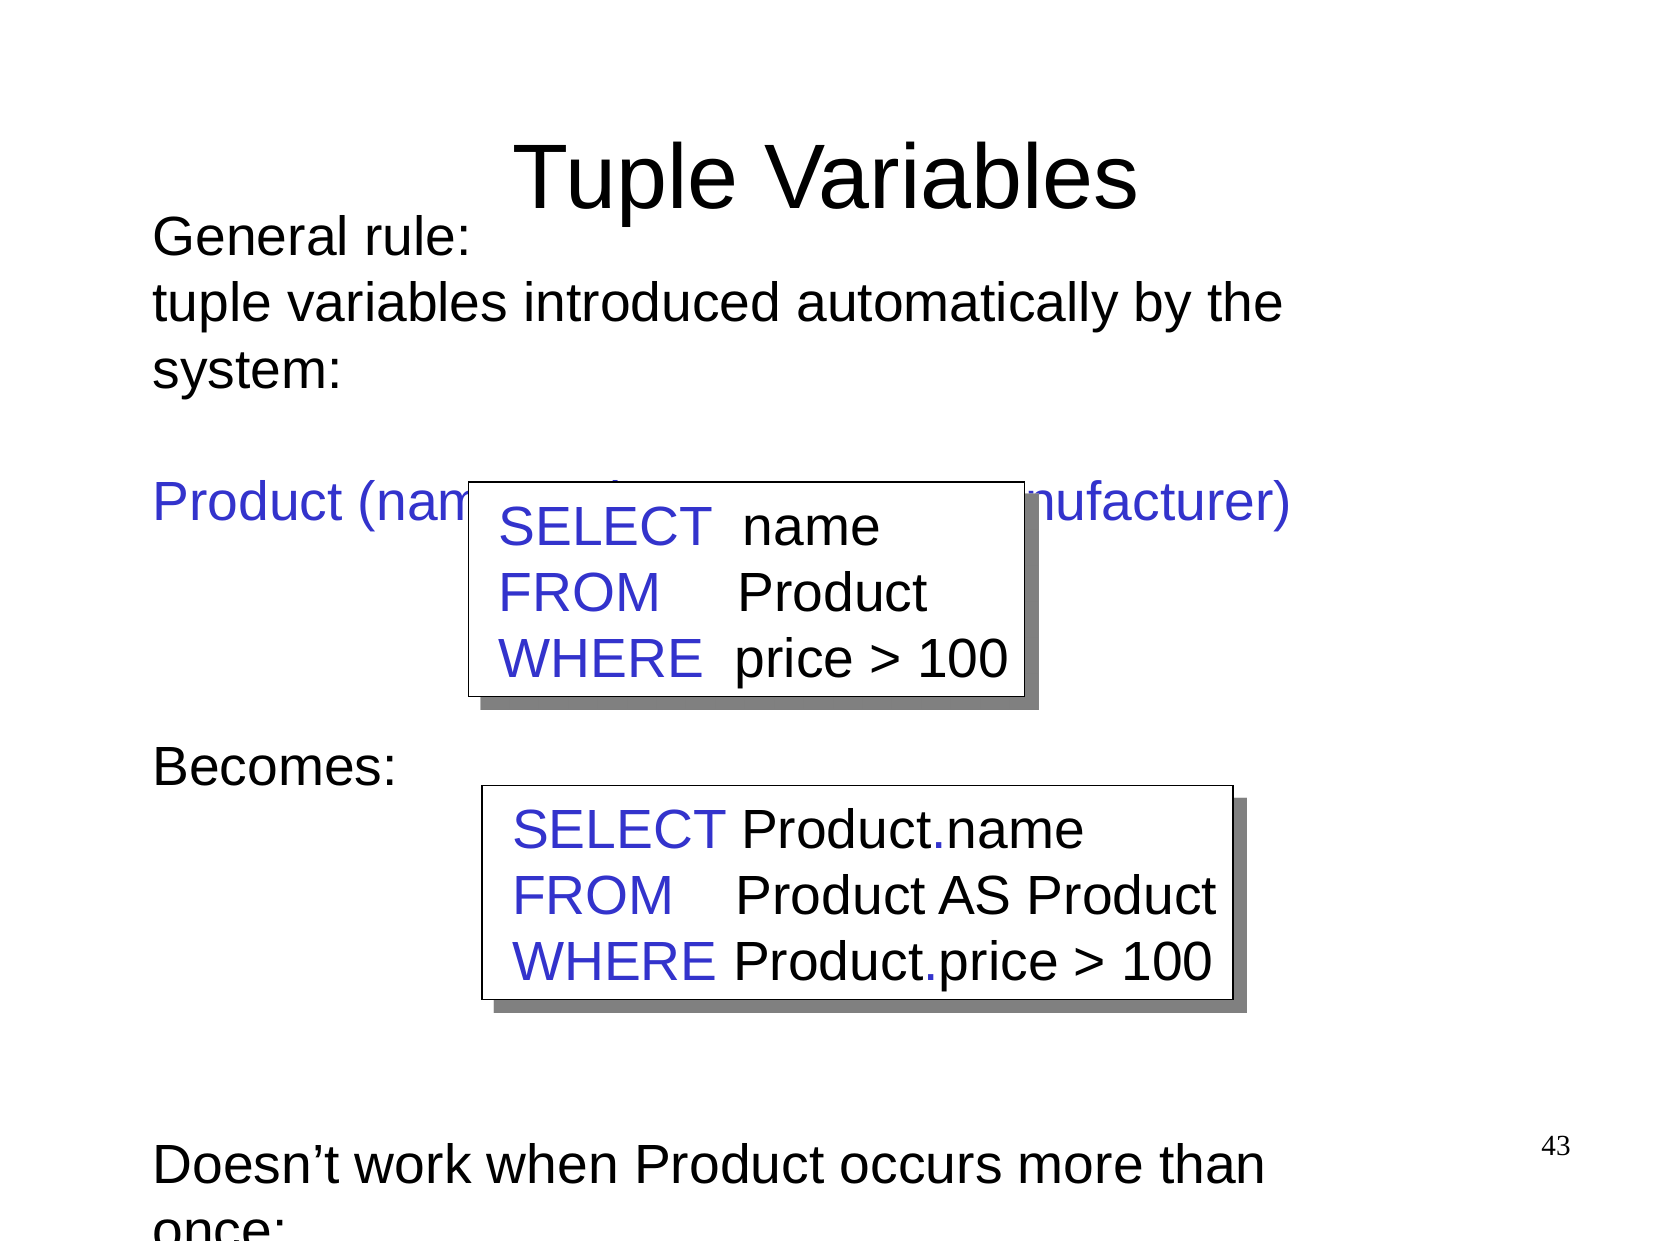

# Tuple Variables
General rule:
tuple variables introduced automatically by the system:
Product (name, price, category, manufacturer)
Becomes:
Doesn’t work when Product occurs more than once:
In that case the user needs to define variables explicitly.
 SELECT name
 FROM Product
 WHERE price > 100
 SELECT Product.name
 FROM Product AS Product
 WHERE Product.price > 100
43